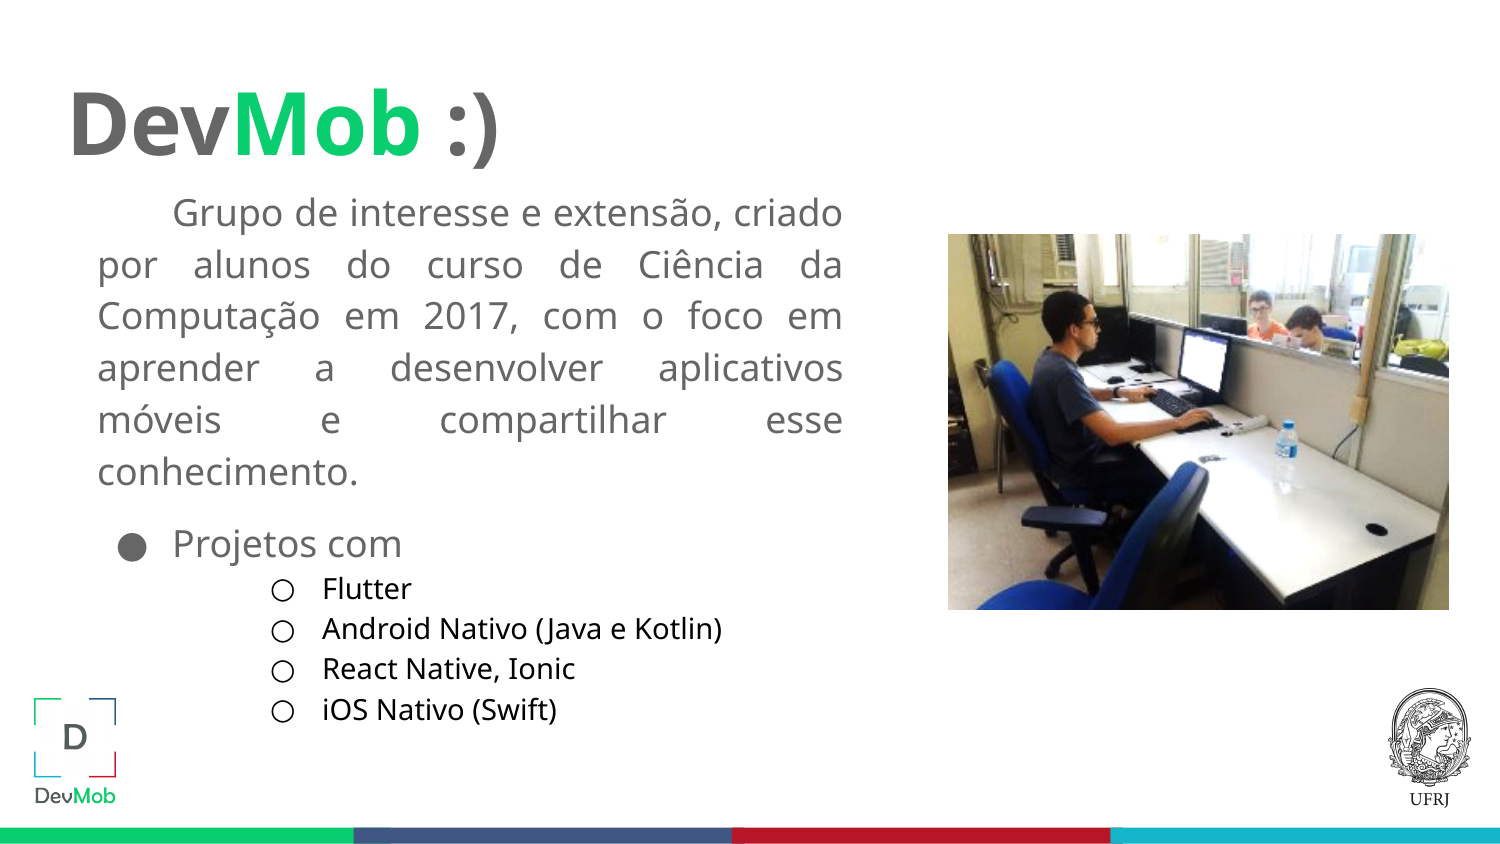

# DevMob :)
Grupo de interesse e extensão, criado por alunos do curso de Ciência da Computação em 2017, com o foco em aprender a desenvolver aplicativos móveis e compartilhar esse conhecimento.
Projetos com
Flutter
Android Nativo (Java e Kotlin)
React Native, Ionic
iOS Nativo (Swift)